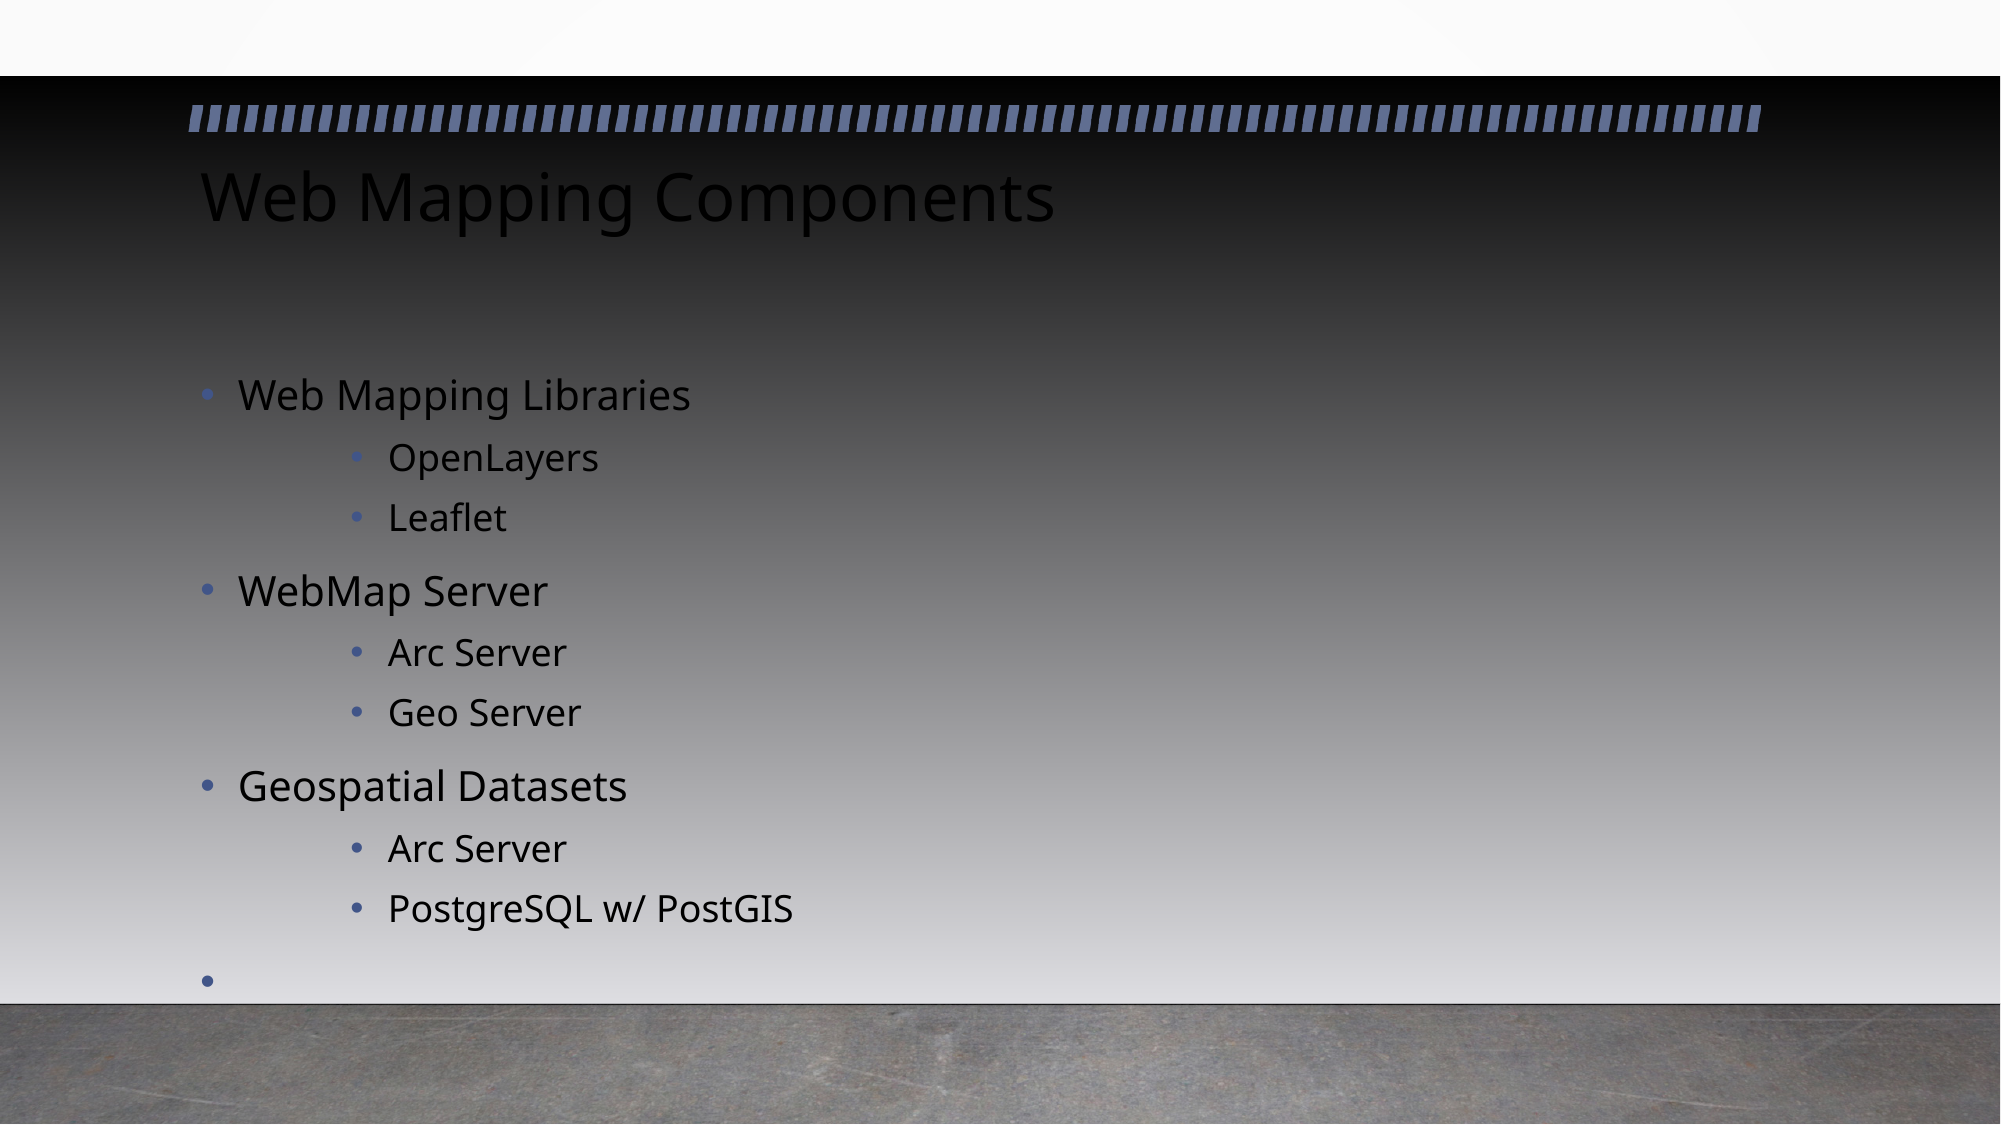

# Web Mapping Components
Web Mapping Libraries
OpenLayers
Leaflet
WebMap Server
Arc Server
Geo Server
Geospatial Datasets
Arc Server
PostgreSQL w/ PostGIS